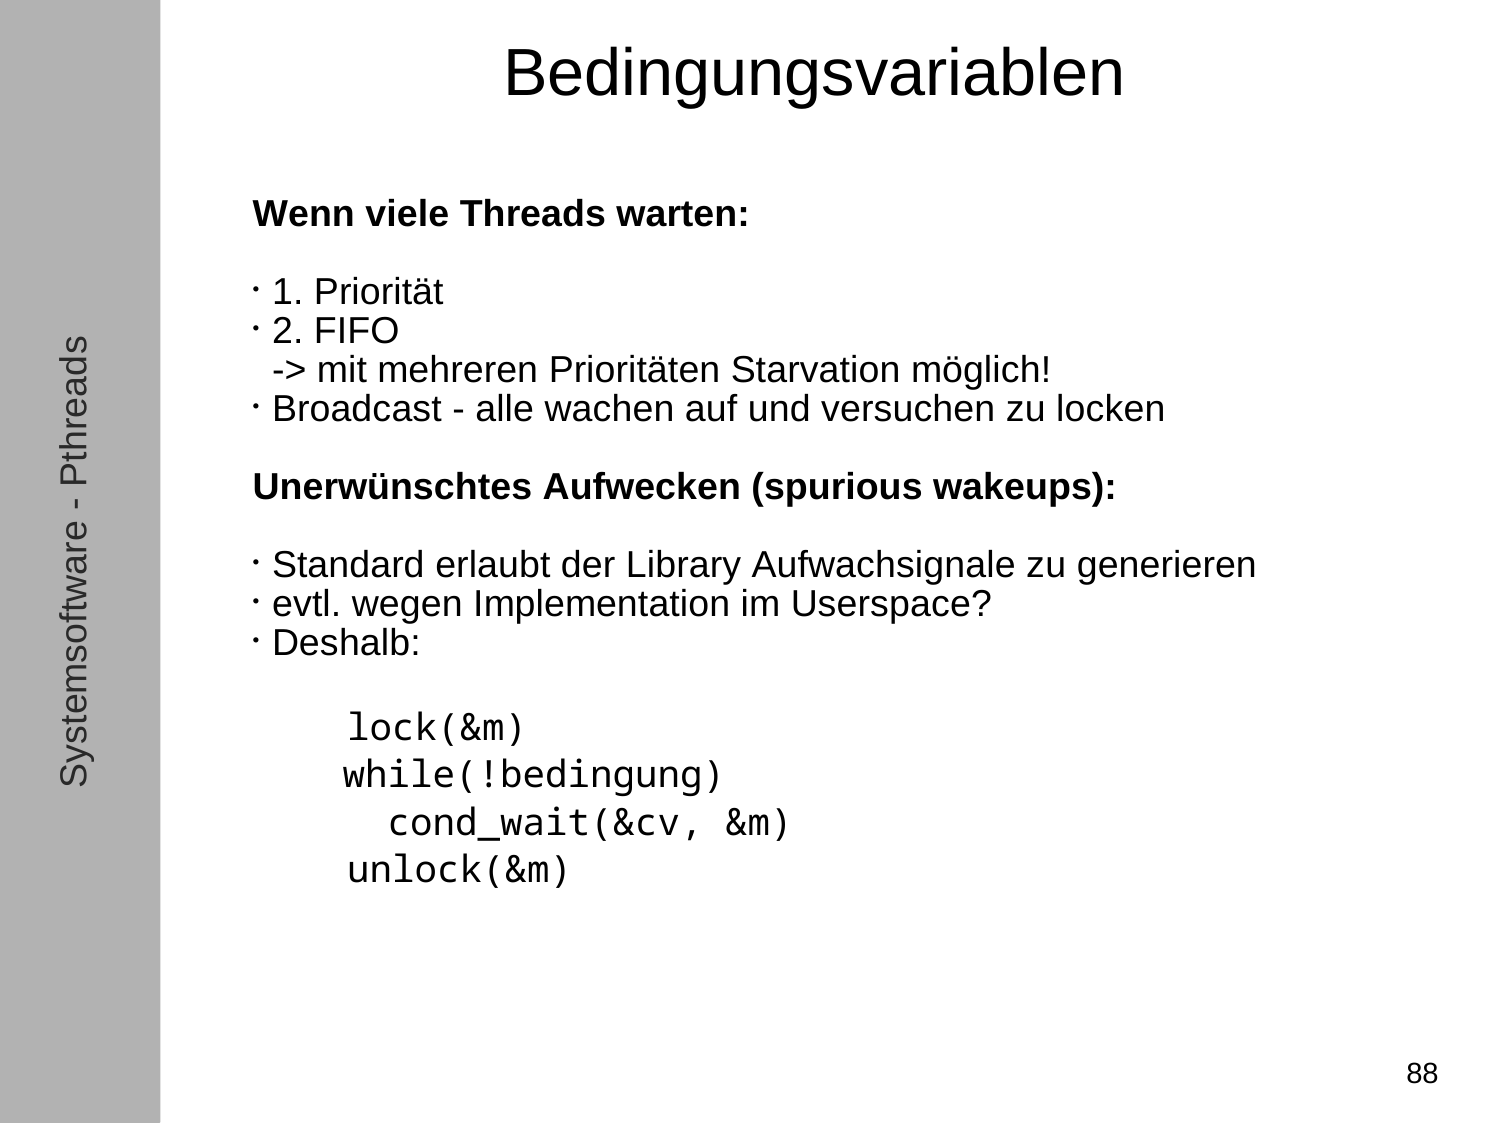

Bedingungsvariablen
Wenn viele Threads warten:
1. Priorität
2. FIFO
-> mit mehreren Prioritäten Starvation möglich!
Broadcast - alle wachen auf und versuchen zu locken
Unerwünschtes Aufwecken (spurious wakeups):
Standard erlaubt der Library Aufwachsignale zu generieren
evtl. wegen Implementation im Userspace?
Deshalb:
		lock(&m)
 while(!bedingung)
 cond_wait(&cv, &m)
		unlock(&m)
Systemsoftware - Pthreads